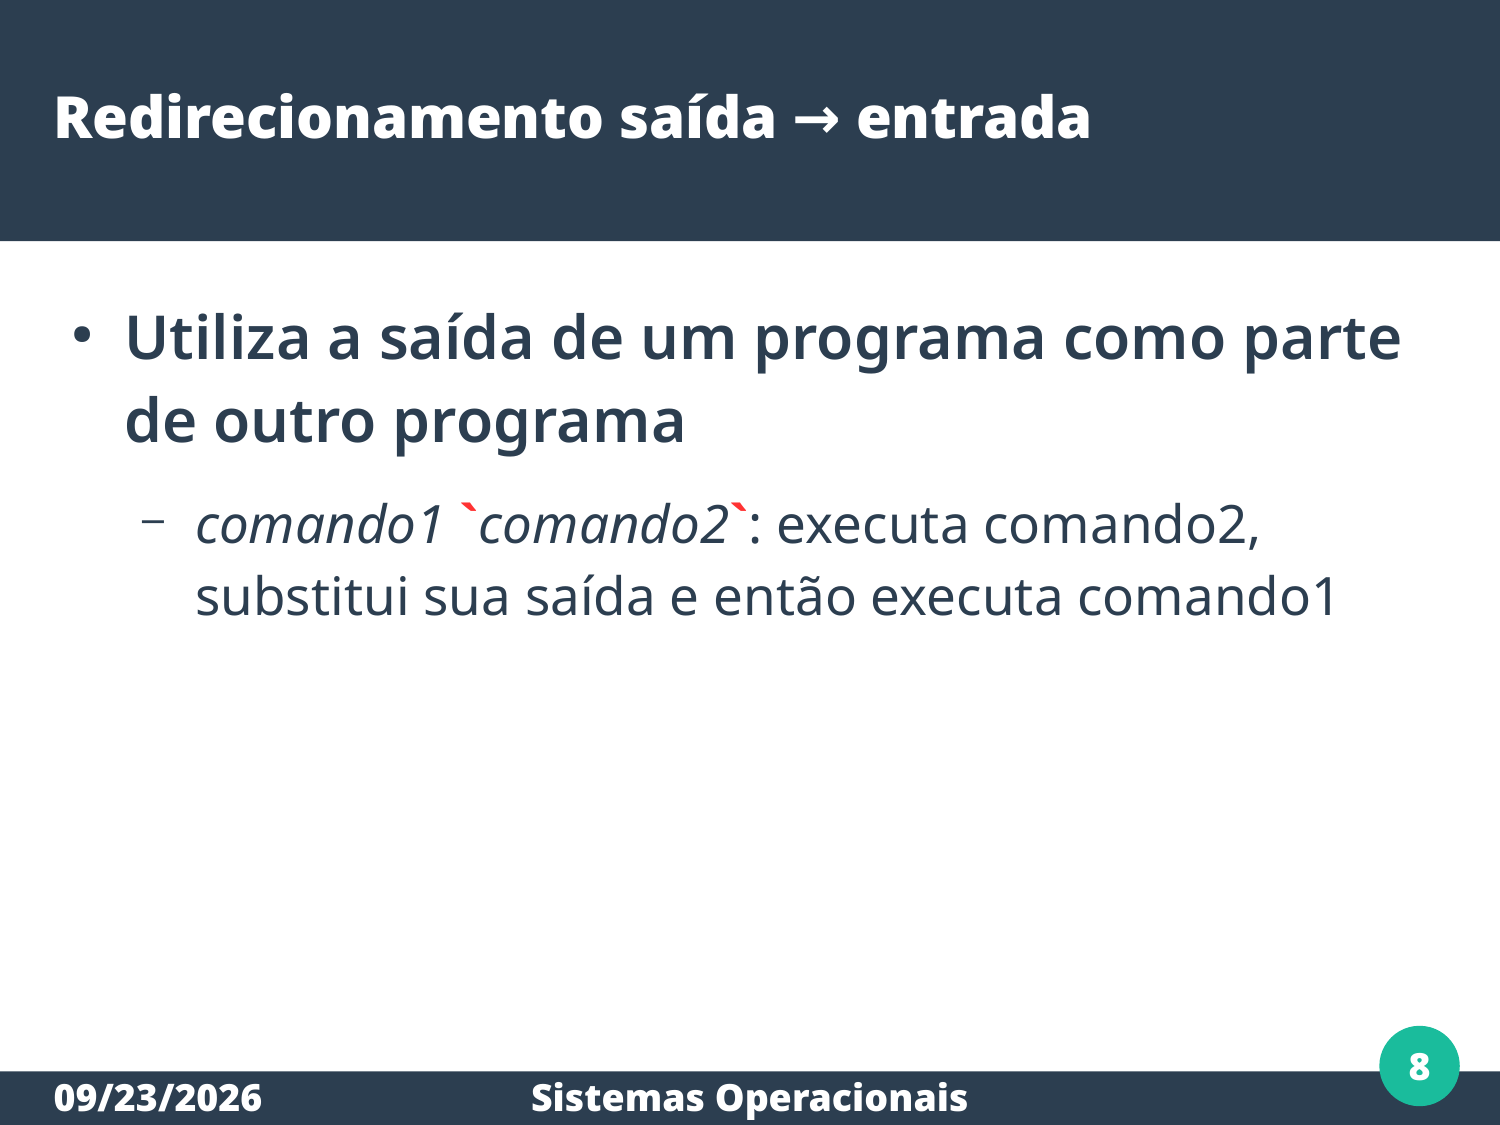

# Redirecionamento saída → entrada
Utiliza a saída de um programa como parte de outro programa
comando1 `comando2`: executa comando2, substitui sua saída e então executa comando1
8
Sistemas Operacionais